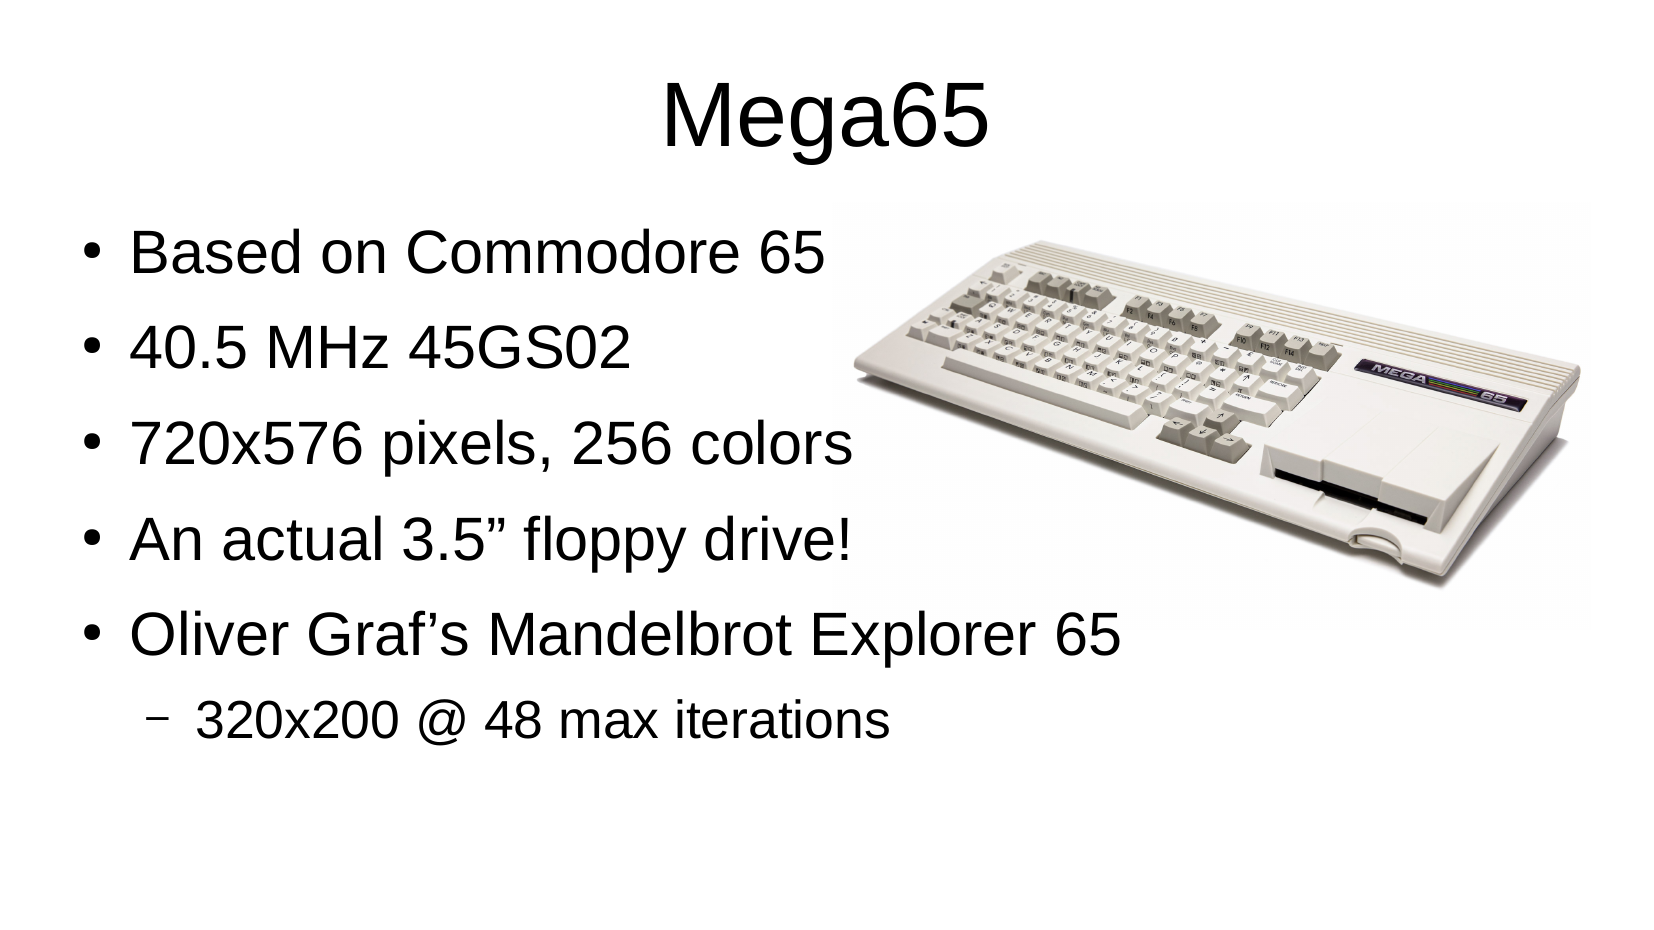

# Mega65
Based on Commodore 65
40.5 MHz 45GS02
720x576 pixels, 256 colors
An actual 3.5” floppy drive!
Oliver Graf’s Mandelbrot Explorer 65
320x200 @ 48 max iterations